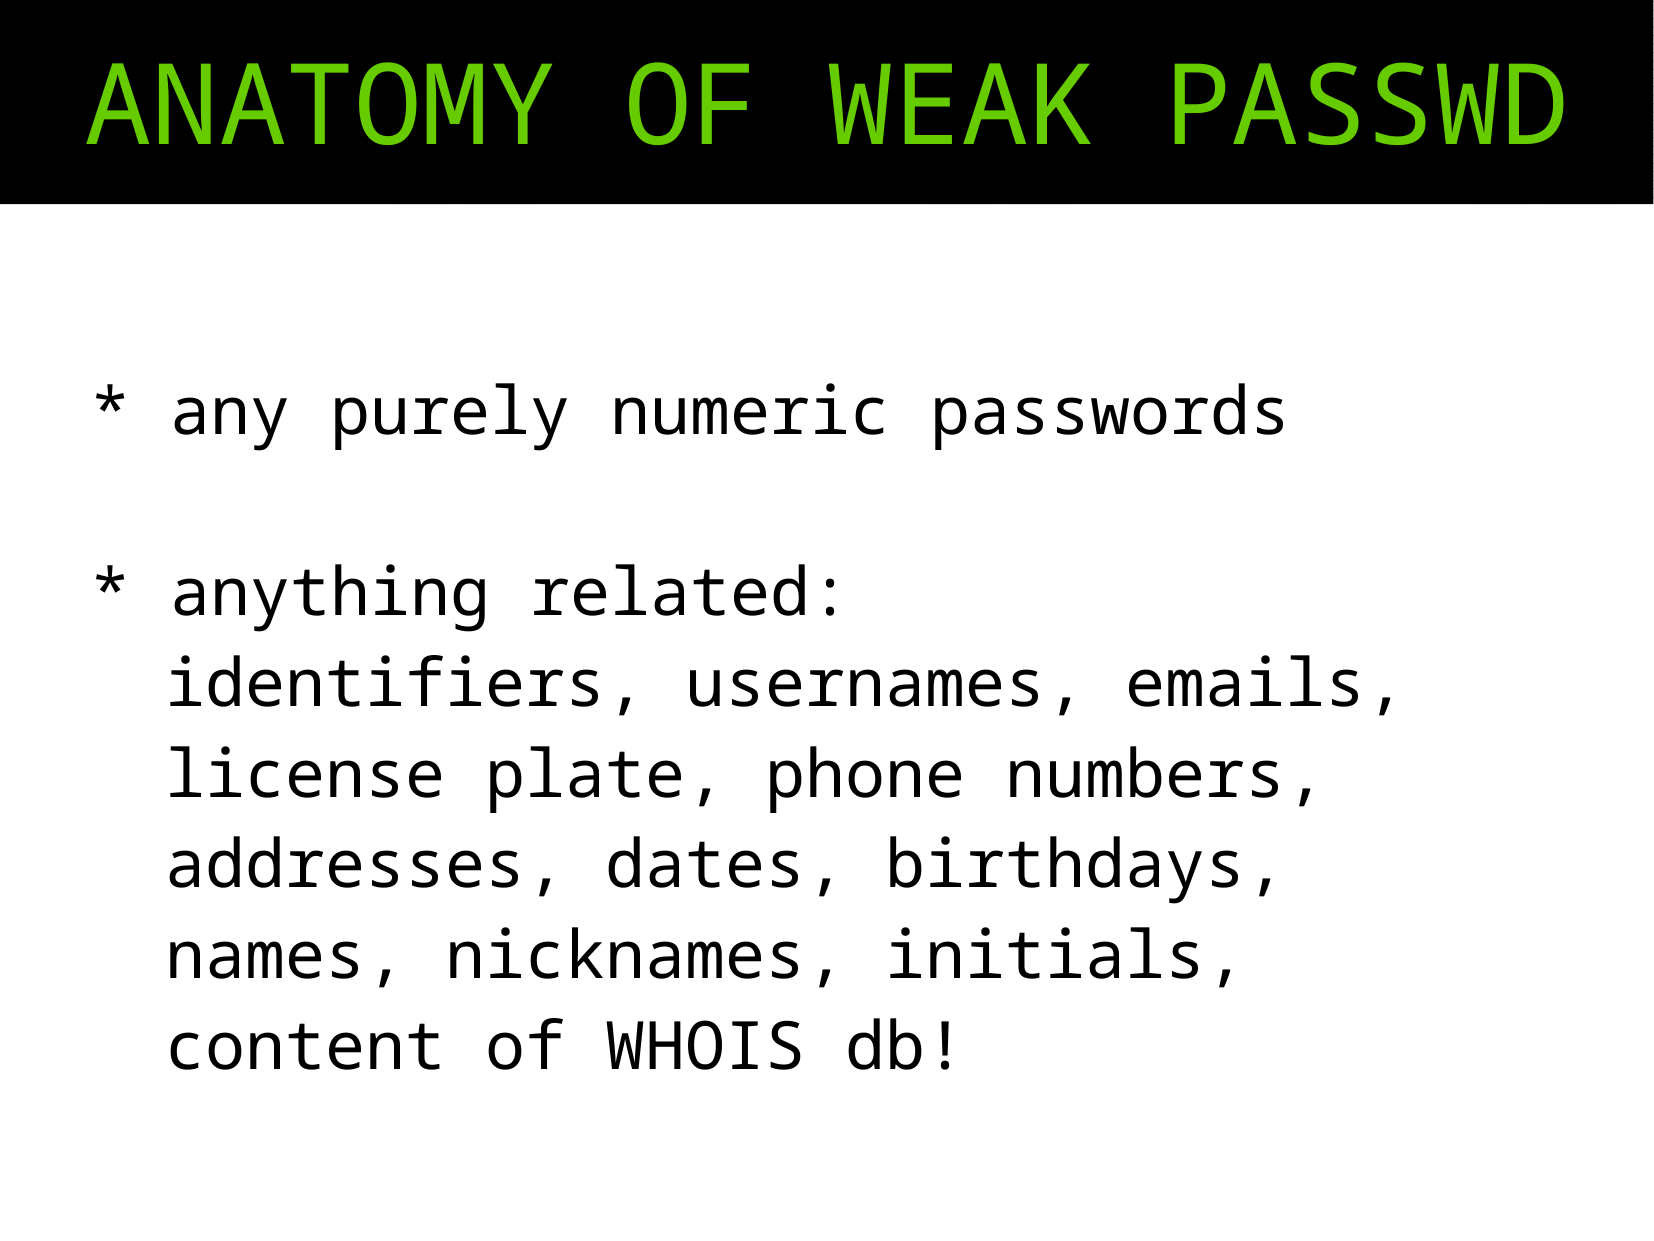

# ANATOMY OF WEAK PASSWD
* any purely numeric passwords
* anything related:
	identifiers, usernames, emails,
	license plate, phone numbers,
	addresses, dates, birthdays,
	names, nicknames, initials,
	content of WHOIS db!